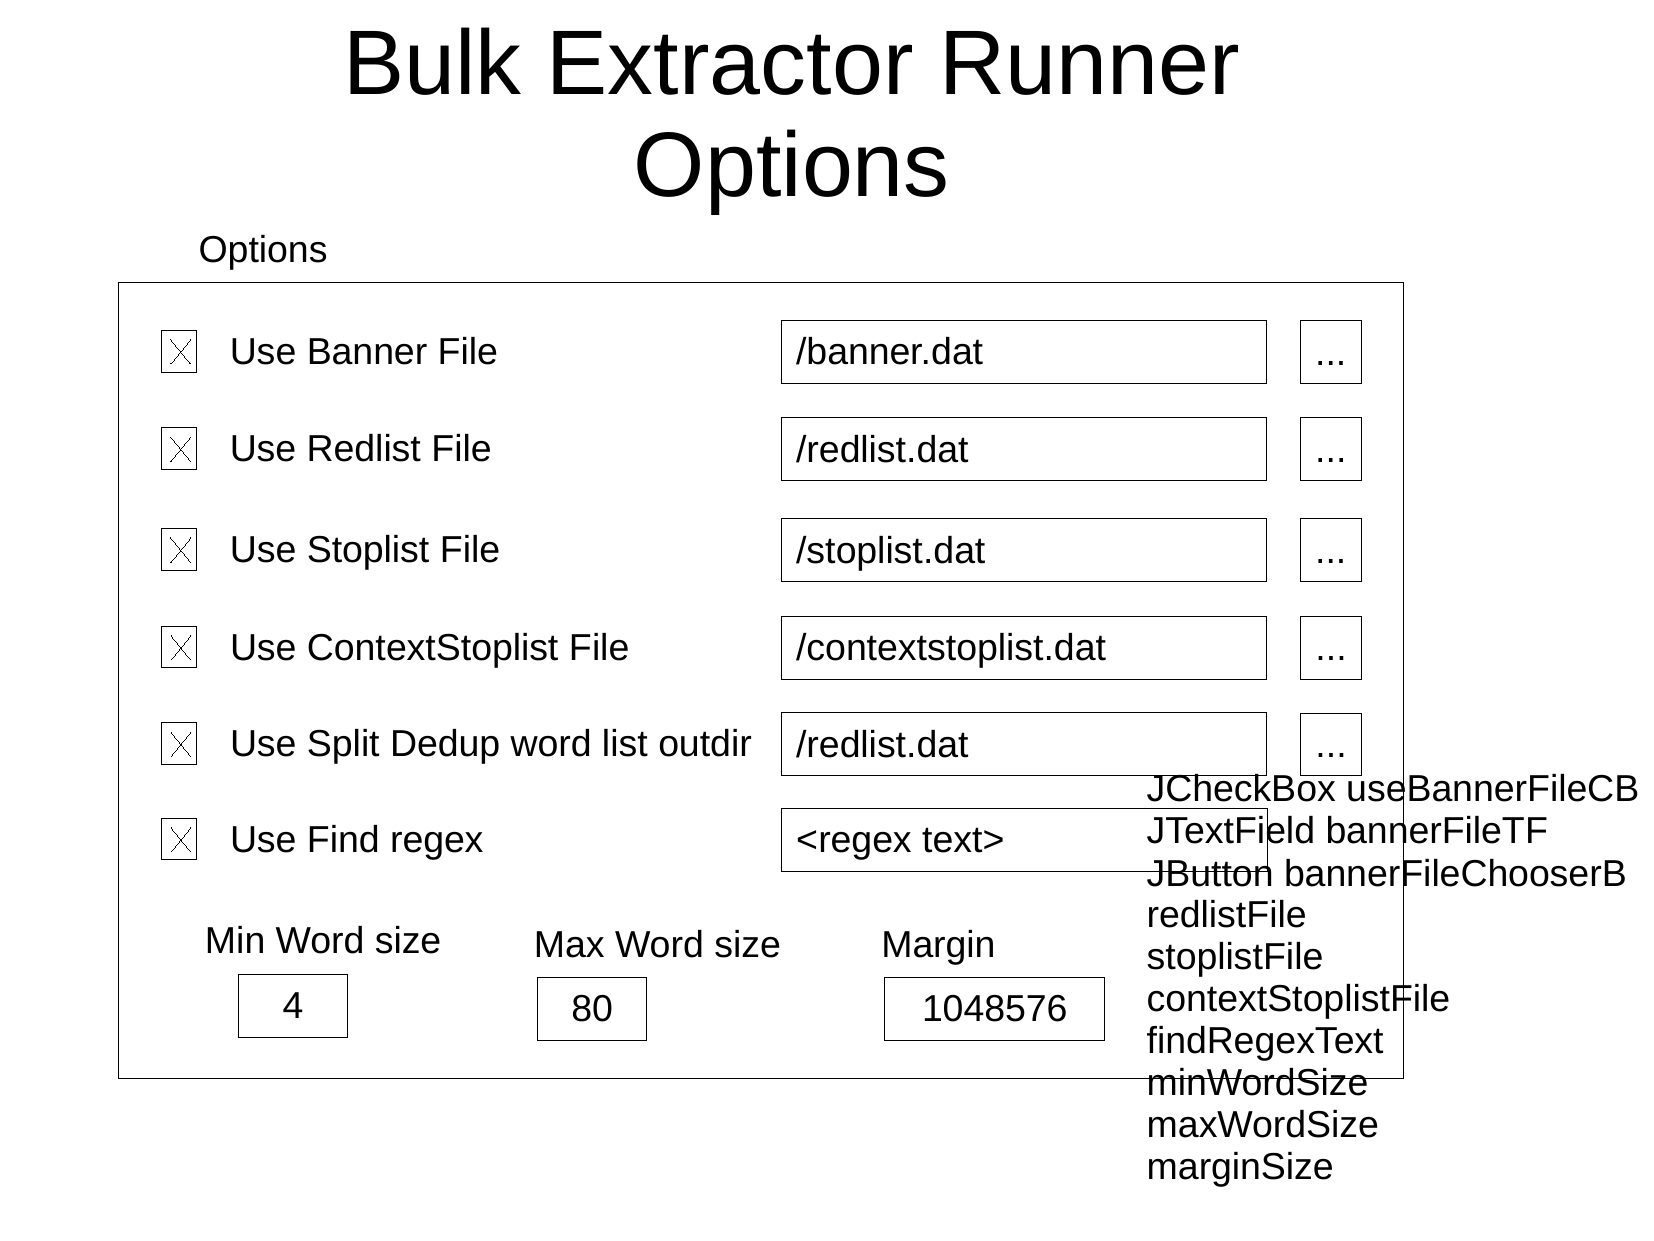

# Bulk Extractor Runner Options
Options
/banner.dat
...
Use Banner File
/redlist.dat
...
Use Redlist File
/stoplist.dat
...
Use Stoplist File
/contextstoplist.dat
...
Use ContextStoplist File
/redlist.dat
...
Use Split Dedup word list outdir
JCheckBox useBannerFileCB
JTextField bannerFileTF
JButton bannerFileChooserB
redlistFile
stoplistFile
contextStoplistFile
findRegexText
minWordSize
maxWordSize
marginSize
<regex text>
Use Find regex
Min Word size
Max Word size
Margin
4
80
1048576